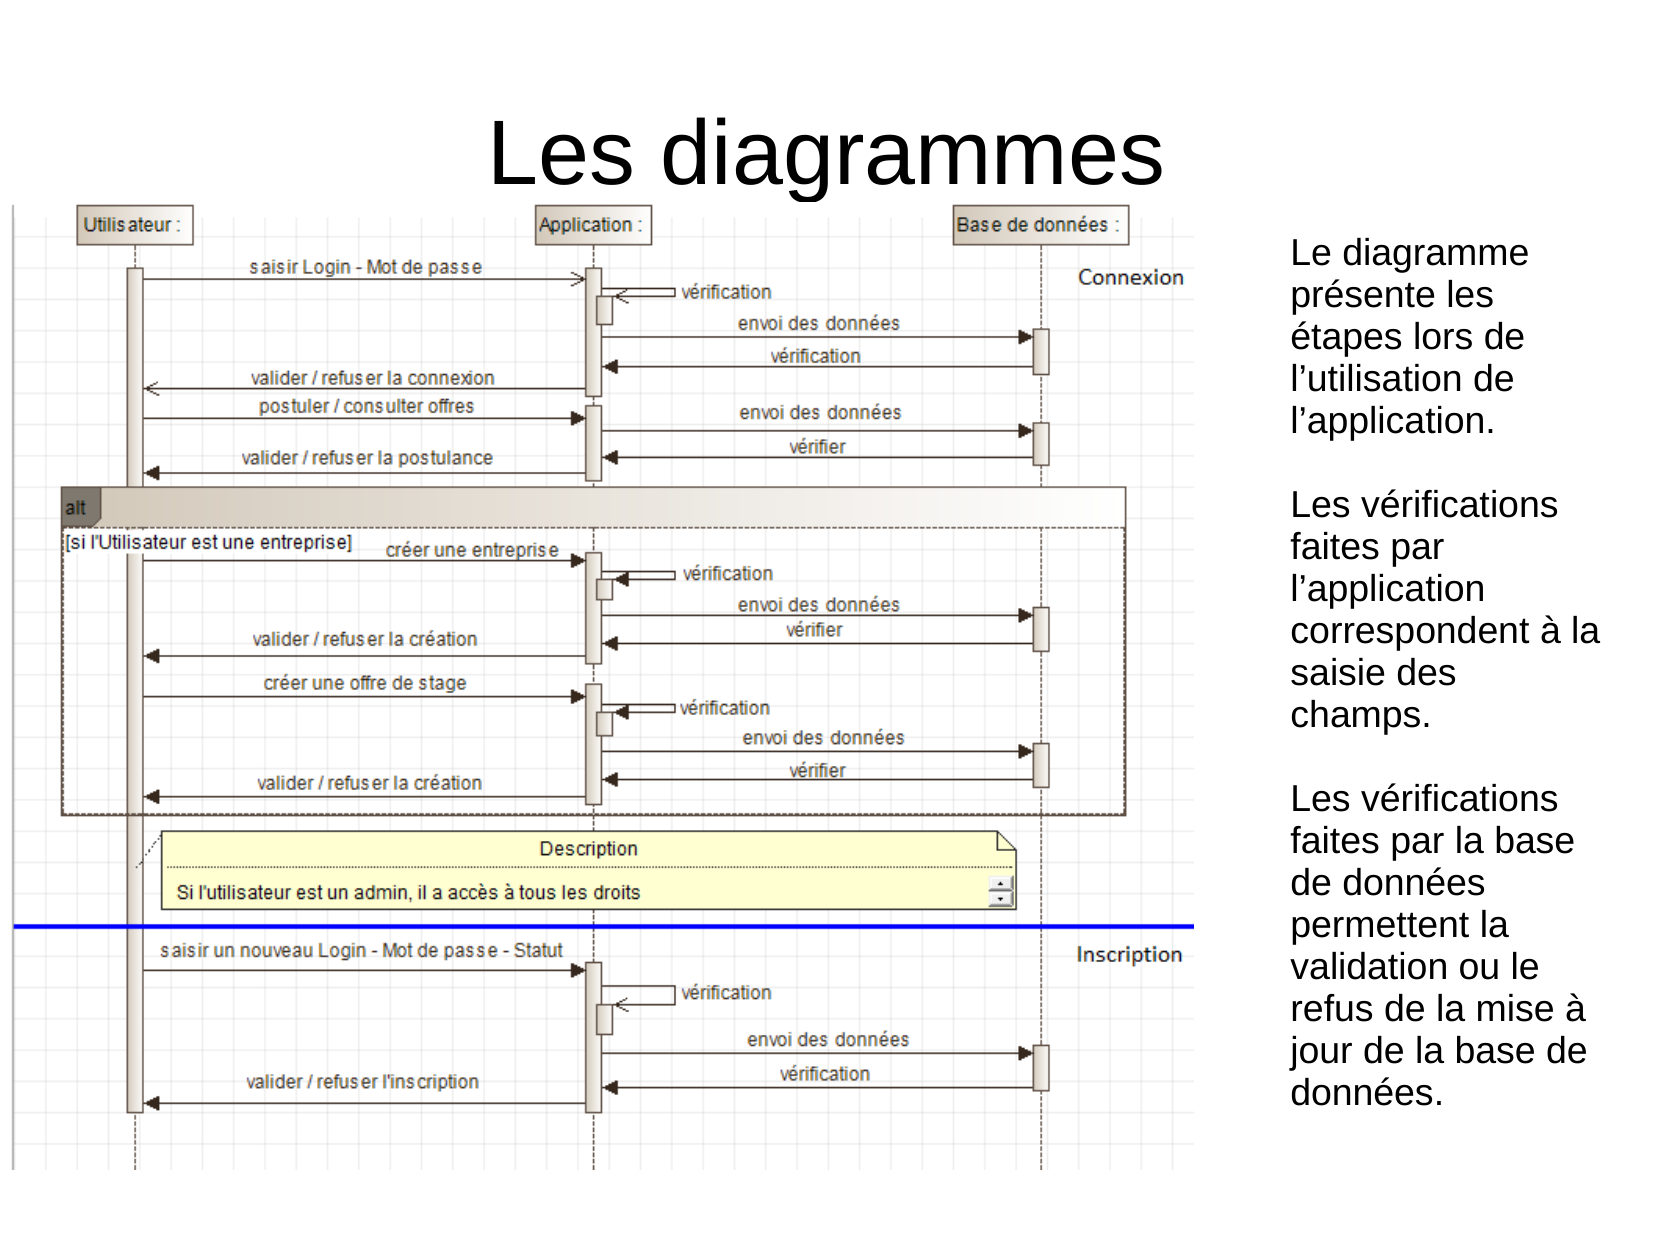

# Les diagrammes
Le diagramme présente les étapes lors de l’utilisation de l’application.
Les vérifications faites par l’application correspondent à la saisie des champs.
Les vérifications faites par la base de données permettent la validation ou le refus de la mise à jour de la base de données.